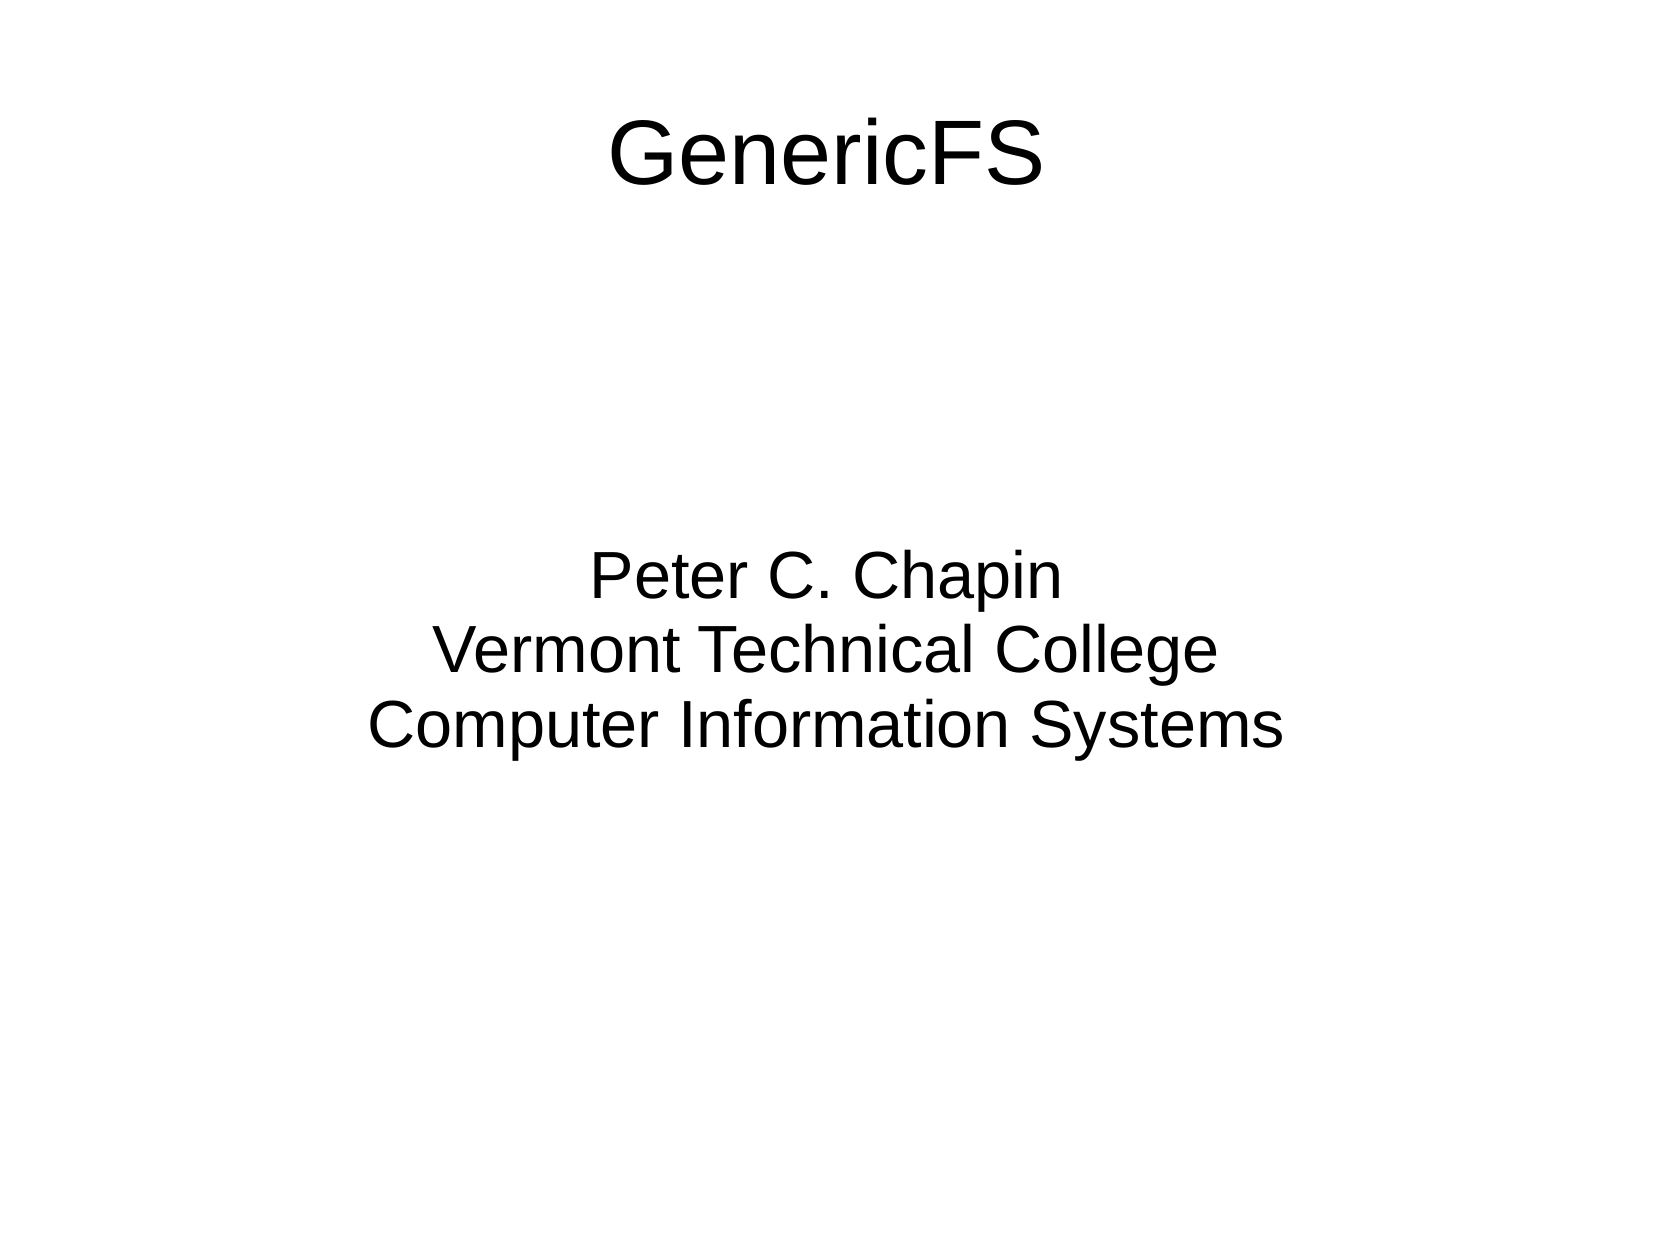

# GenericFS
Peter C. Chapin
Vermont Technical College
Computer Information Systems